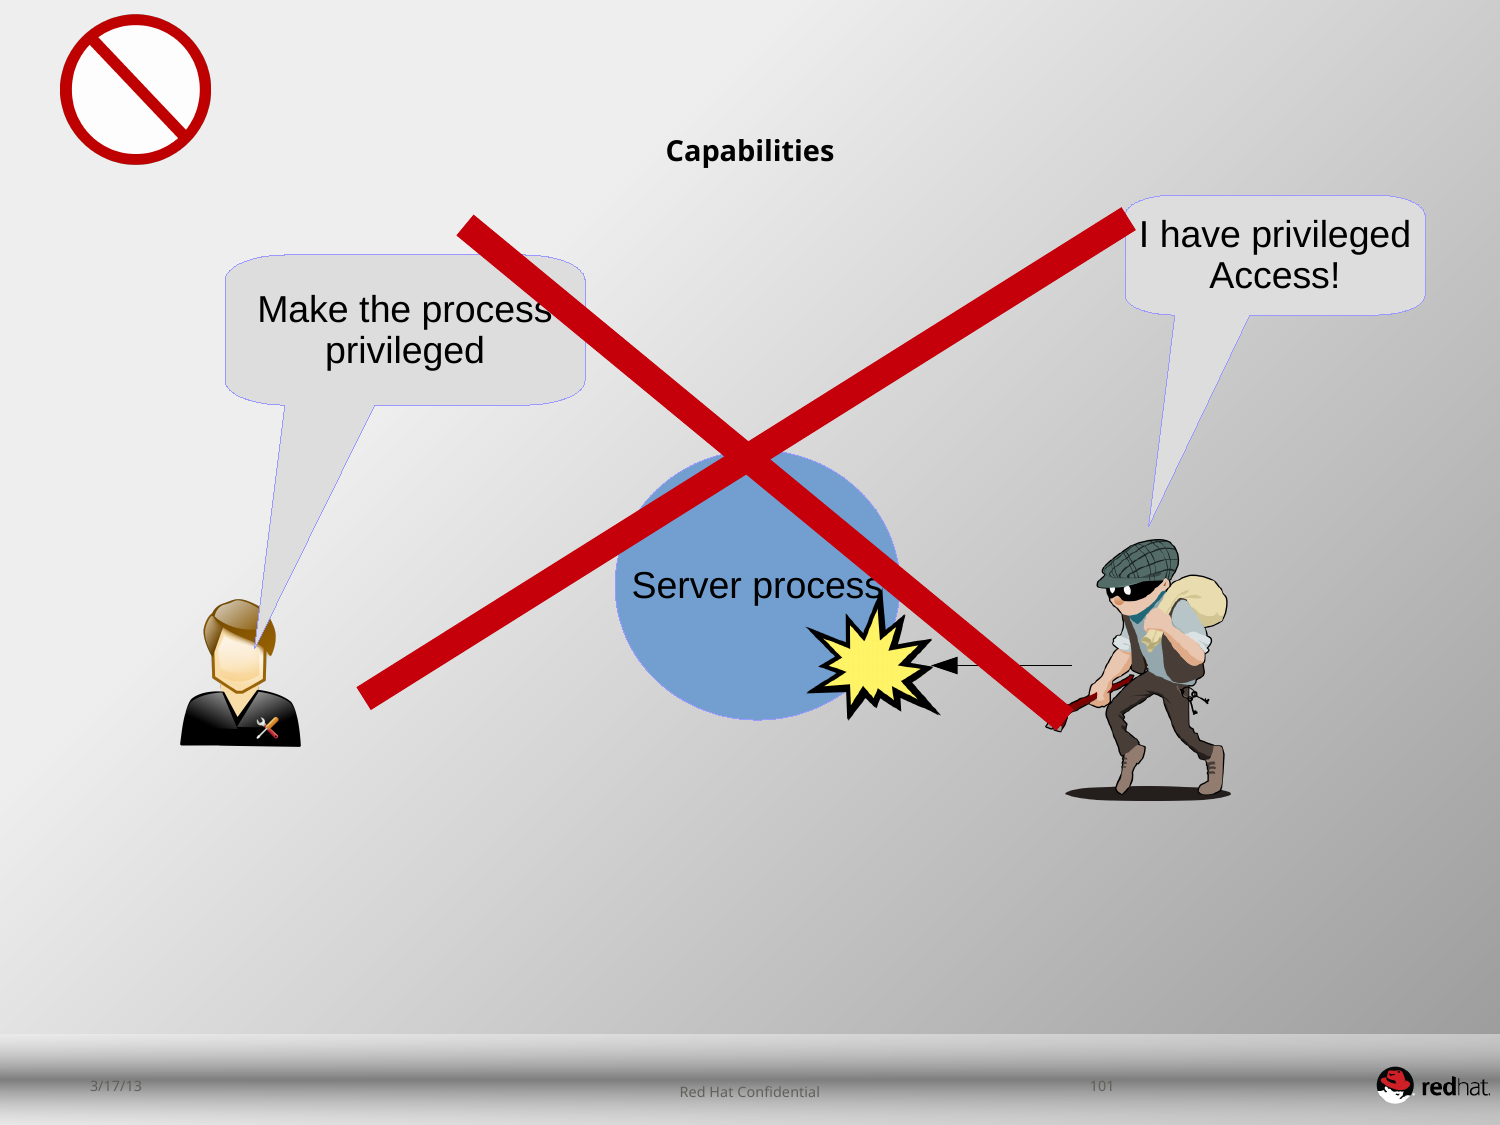

# Capabilities
I have privileged
Access!
Make the process
privileged
Server process
3/17/13
Red Hat Confidential